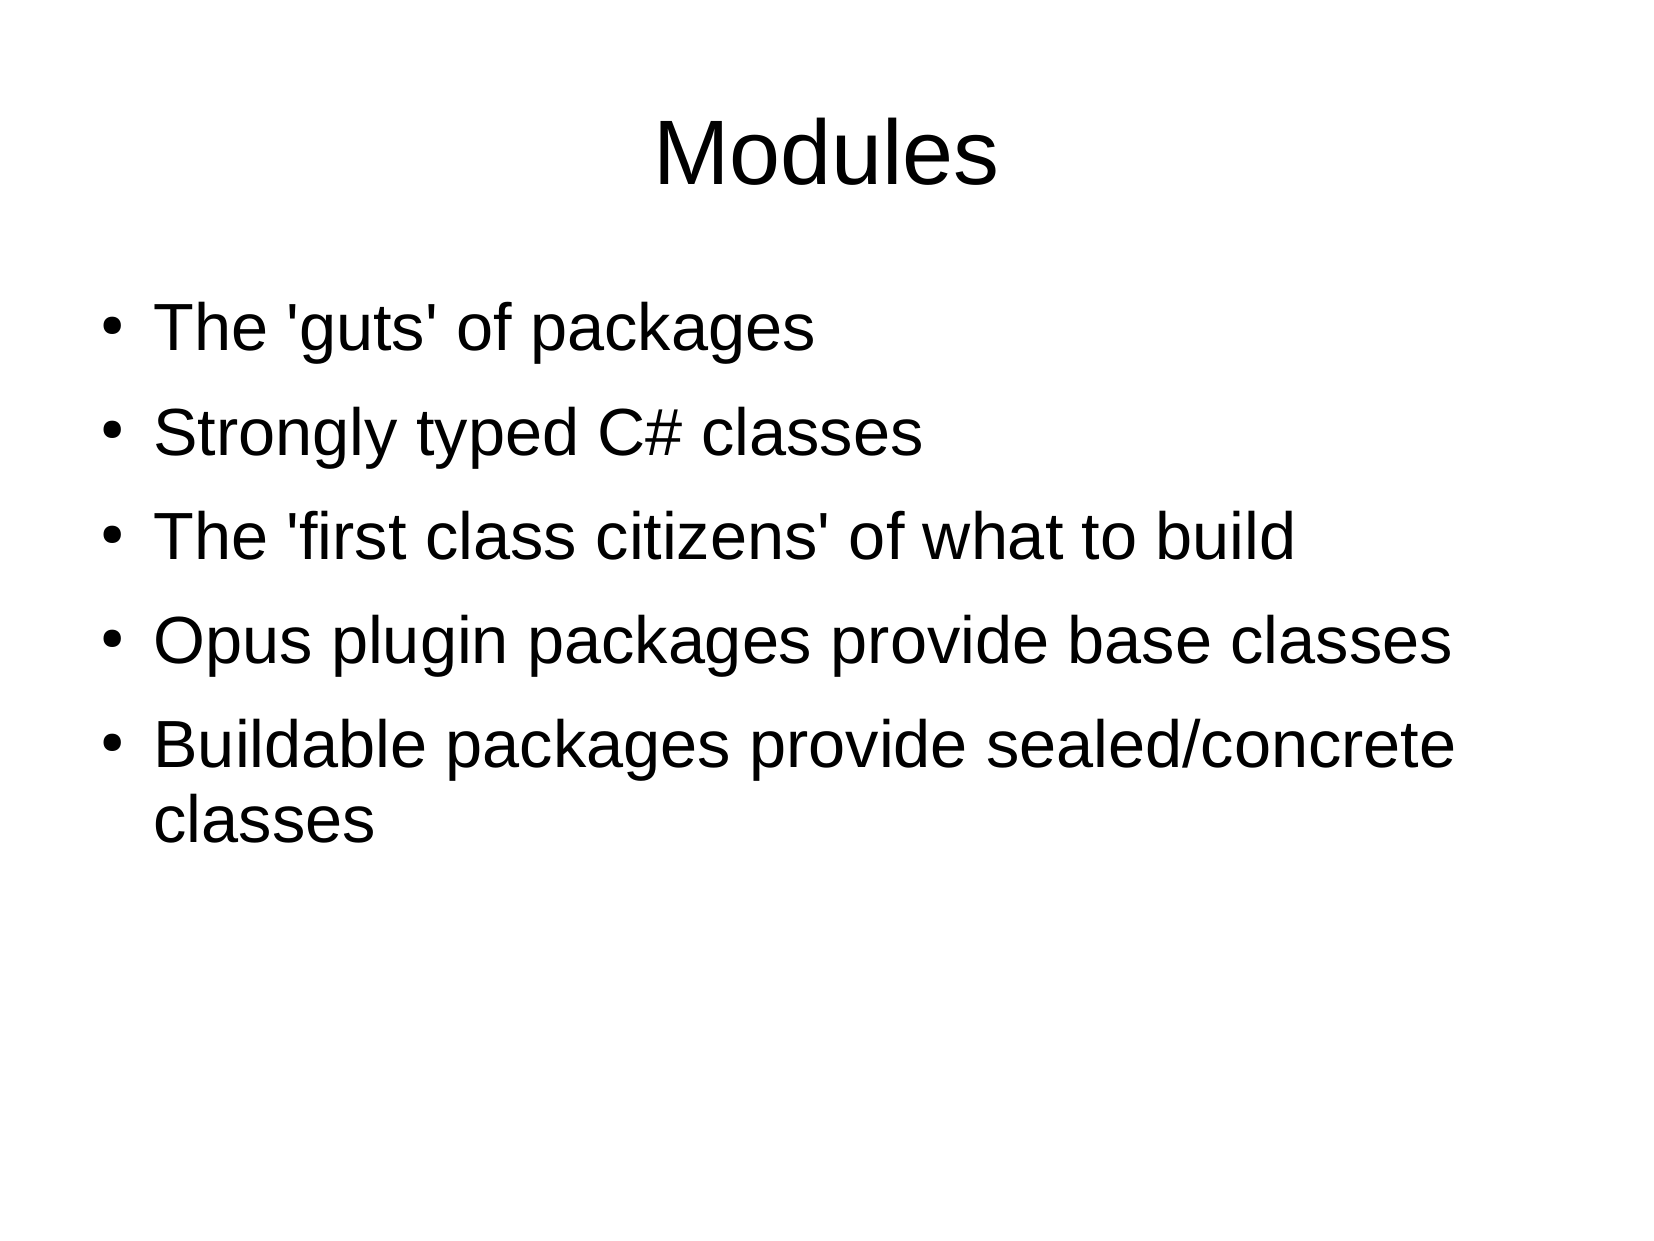

# Modules
The 'guts' of packages
Strongly typed C# classes
The 'first class citizens' of what to build
Opus plugin packages provide base classes
Buildable packages provide sealed/concrete classes